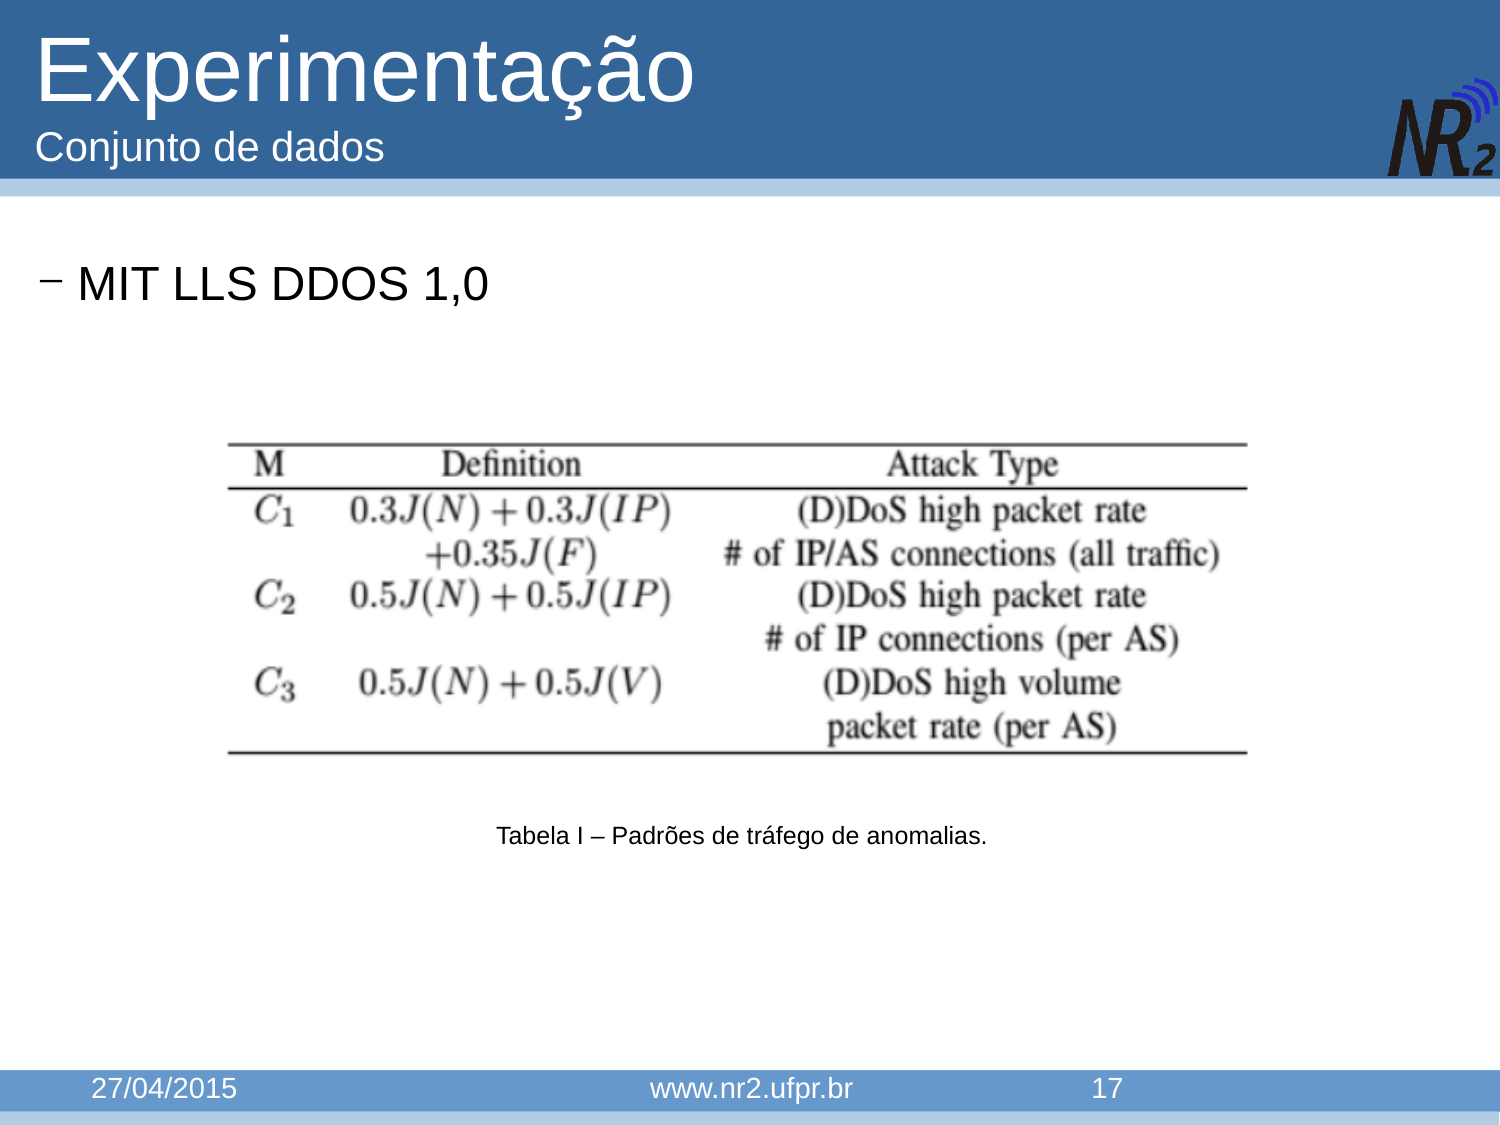

Experimentação
Conjunto de dados
 MIT LLS DDOS 1,0
Tabela I – Padrões de tráfego de anomalias.
27/04/2015
www.nr2.ufpr.br